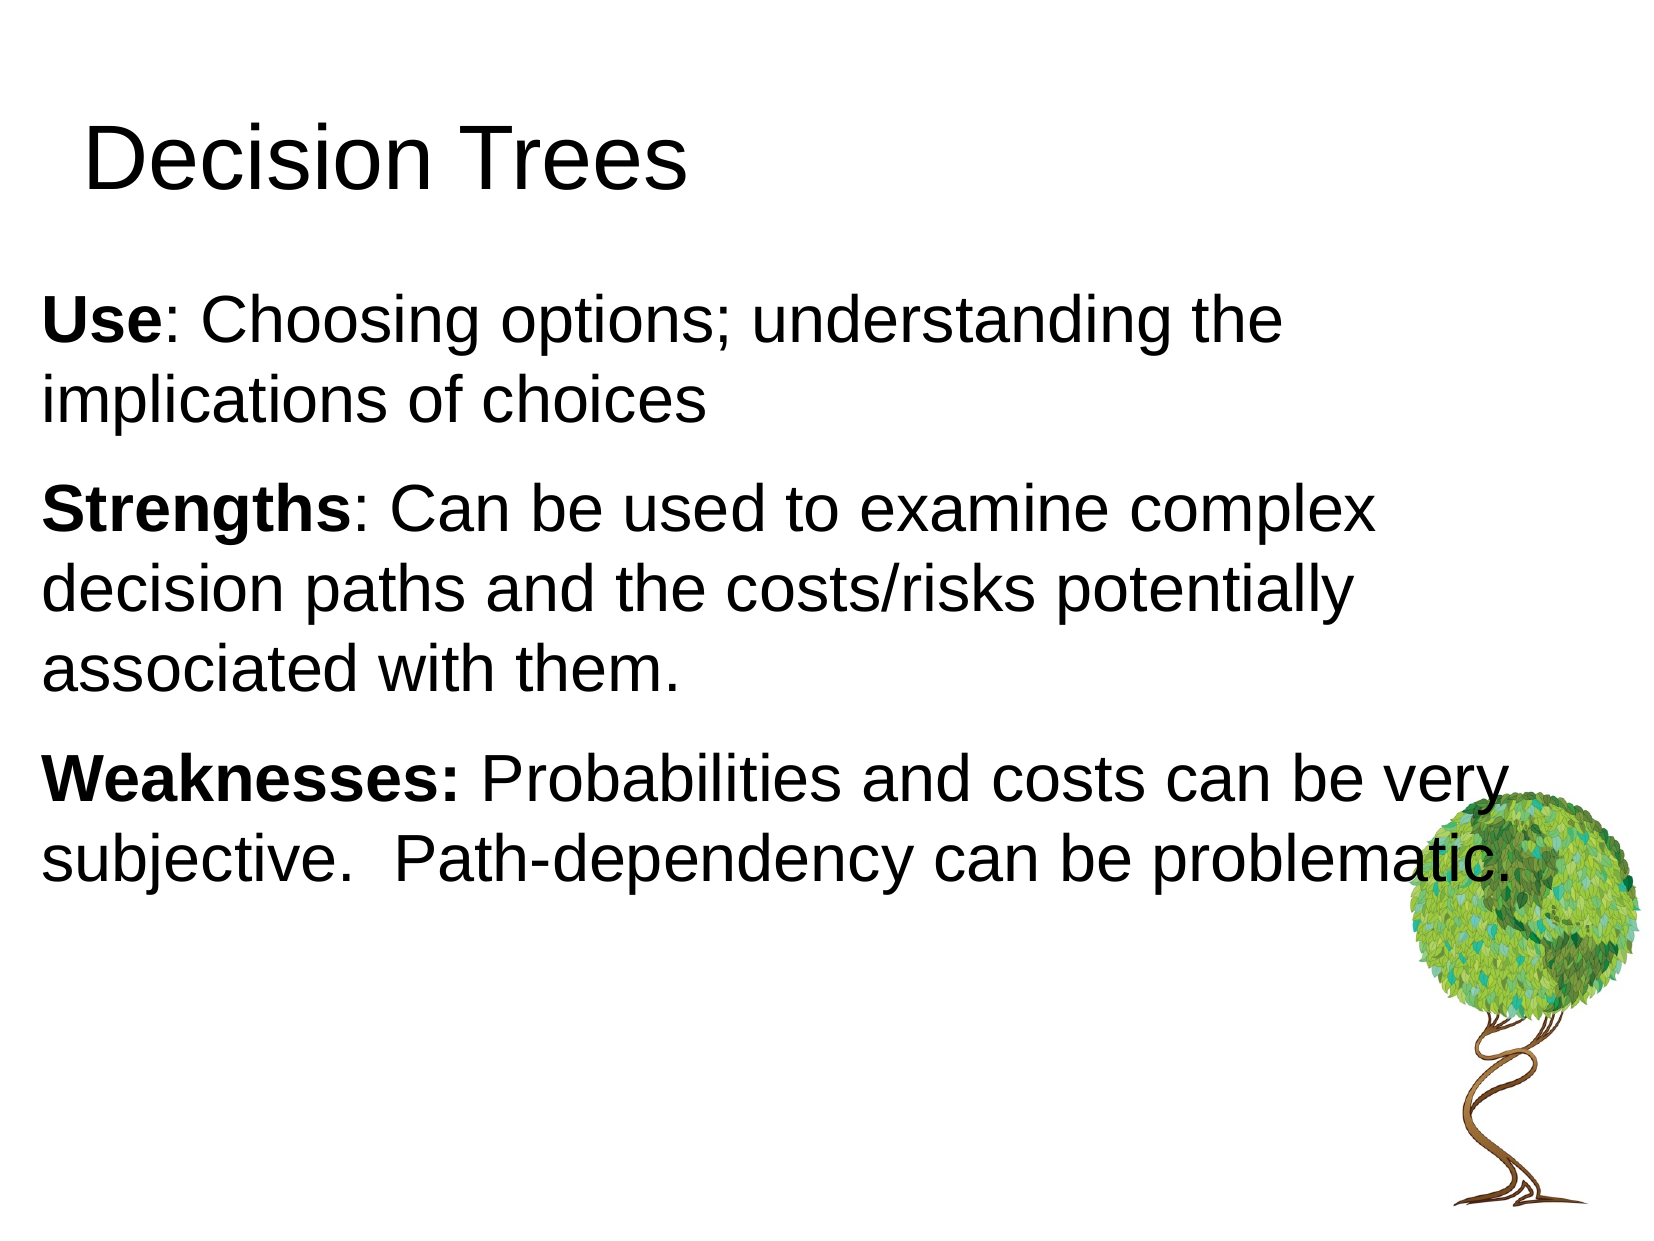

# Decision Trees
Use: Choosing options; understanding the implications of choices
Strengths: Can be used to examine complex decision paths and the costs/risks potentially associated with them.
Weaknesses: Probabilities and costs can be very subjective. Path-dependency can be problematic.